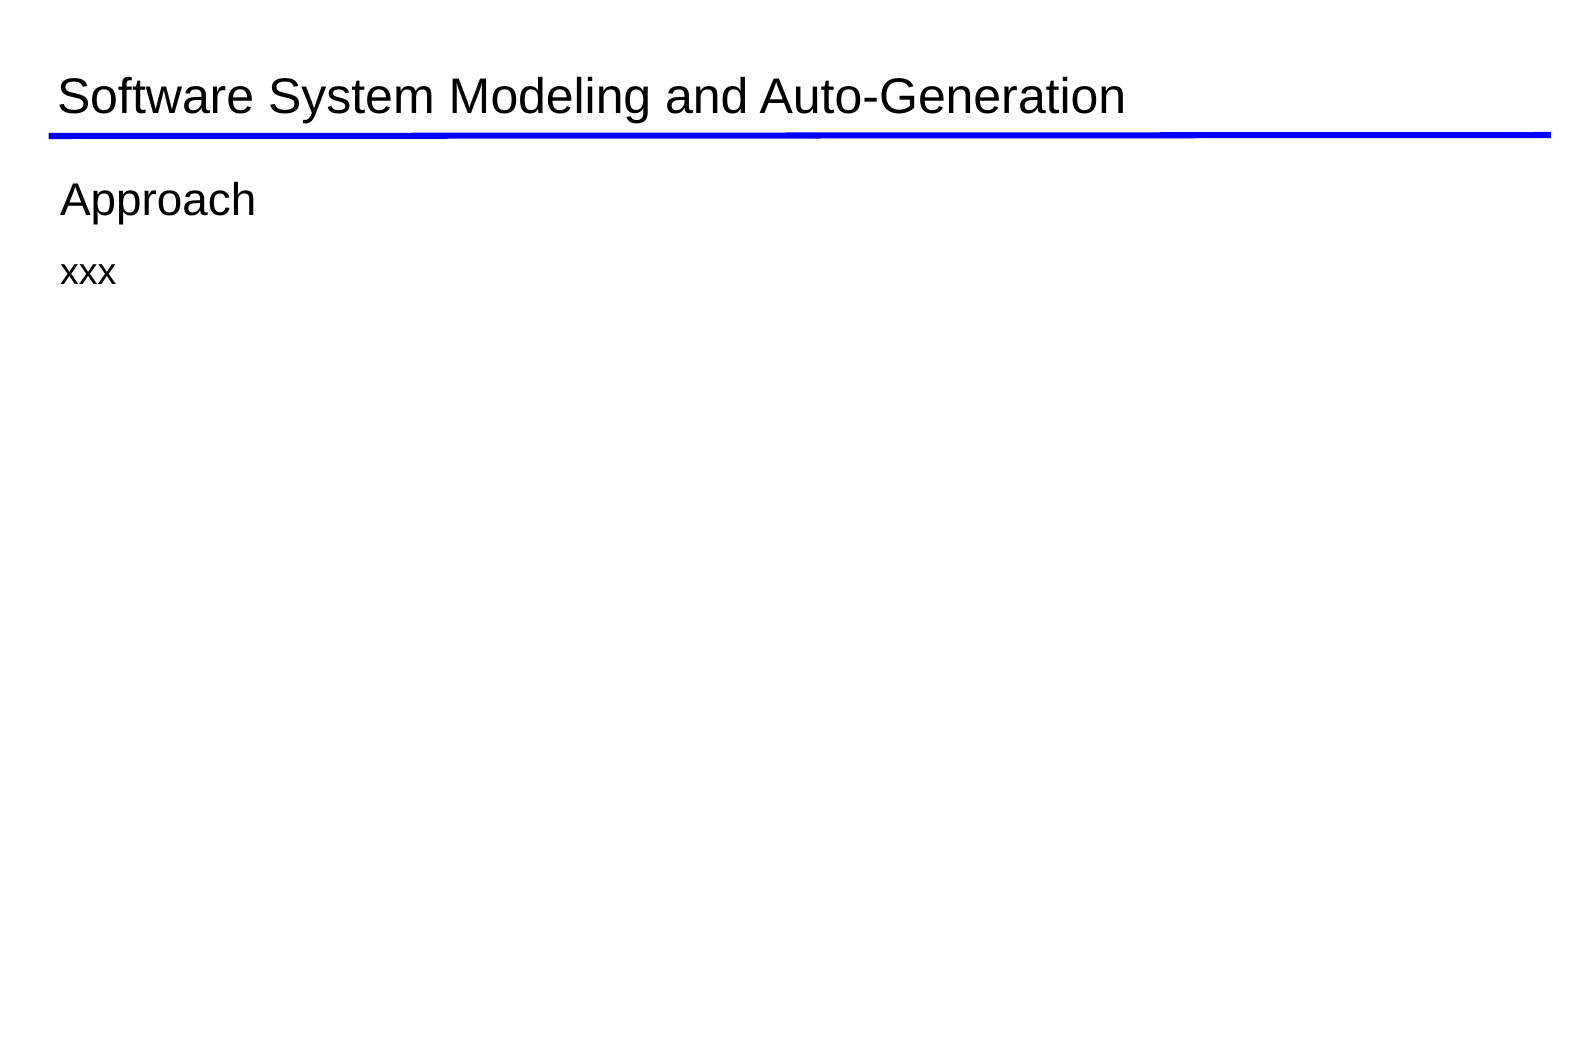

Software System Modeling and Auto-Generation
Approach
xxx